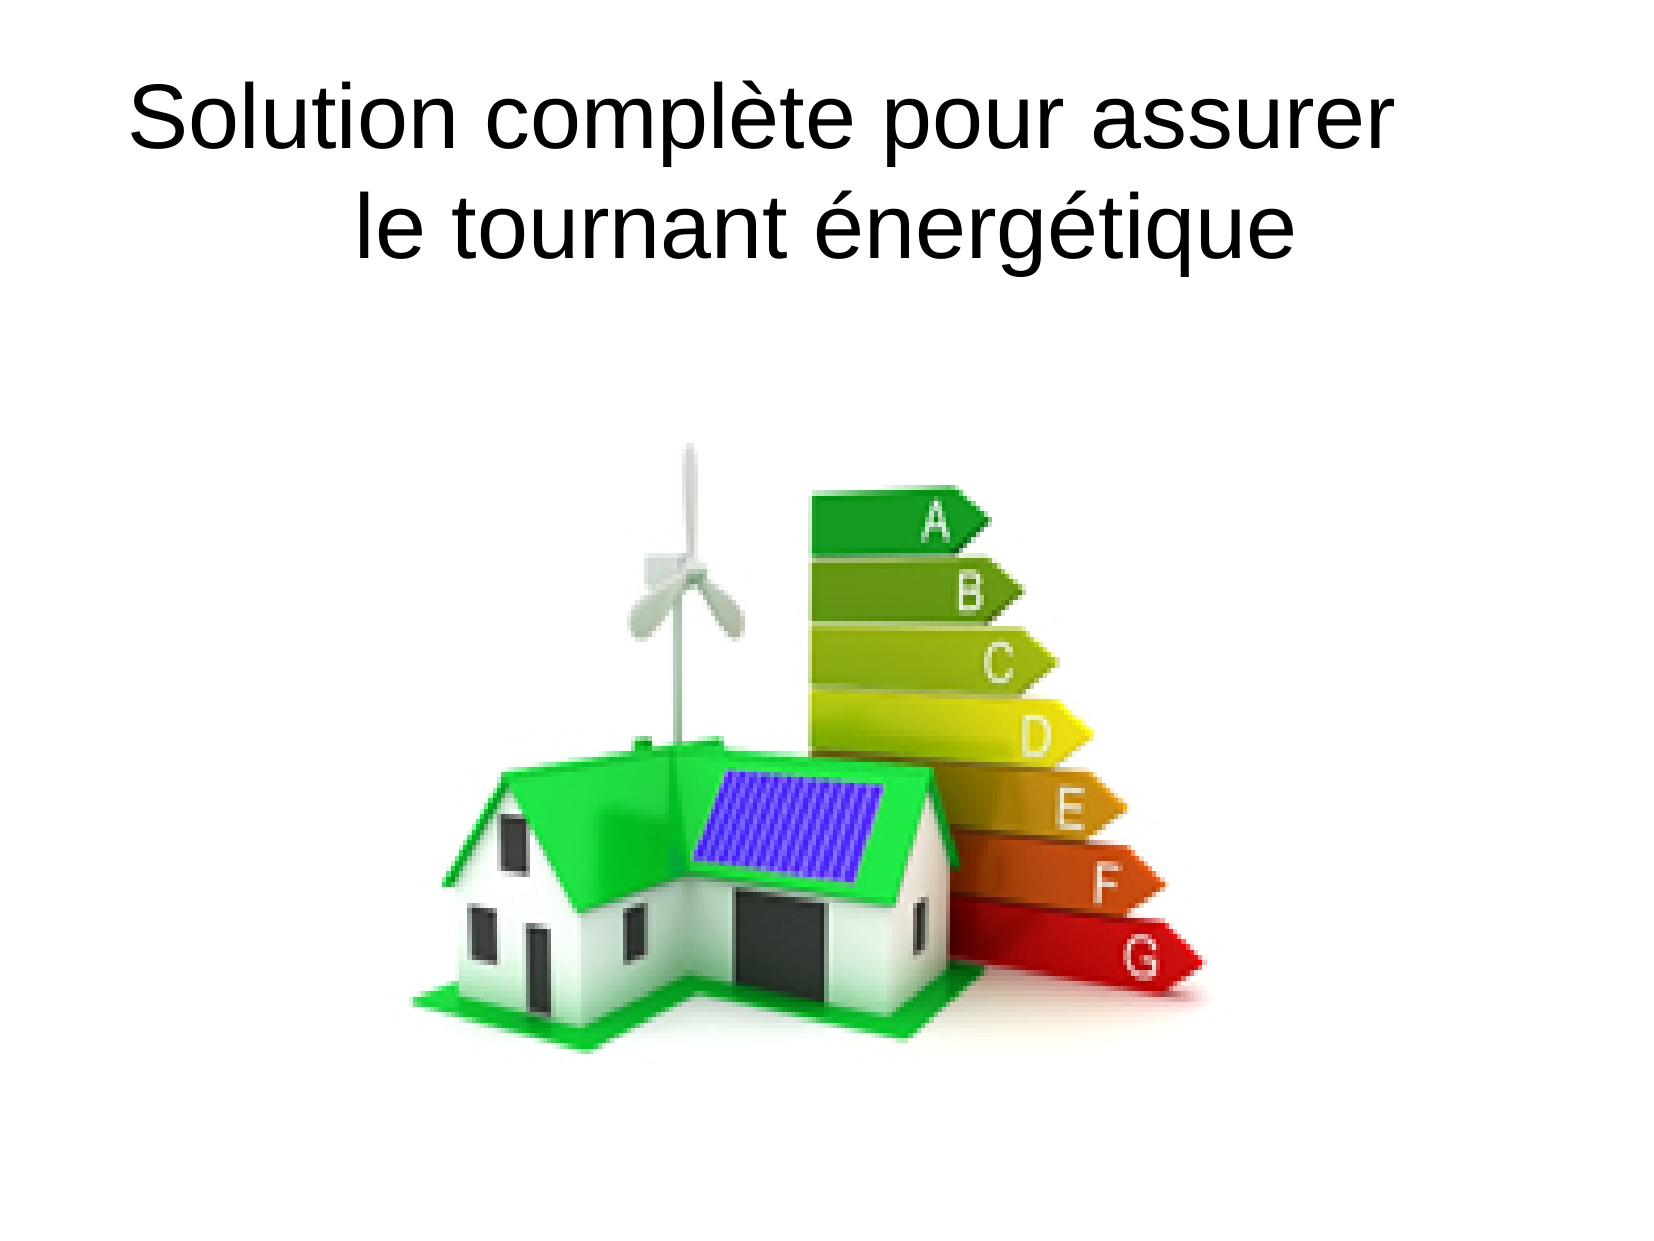

# Solution complète pour assurer le tournant énergétique